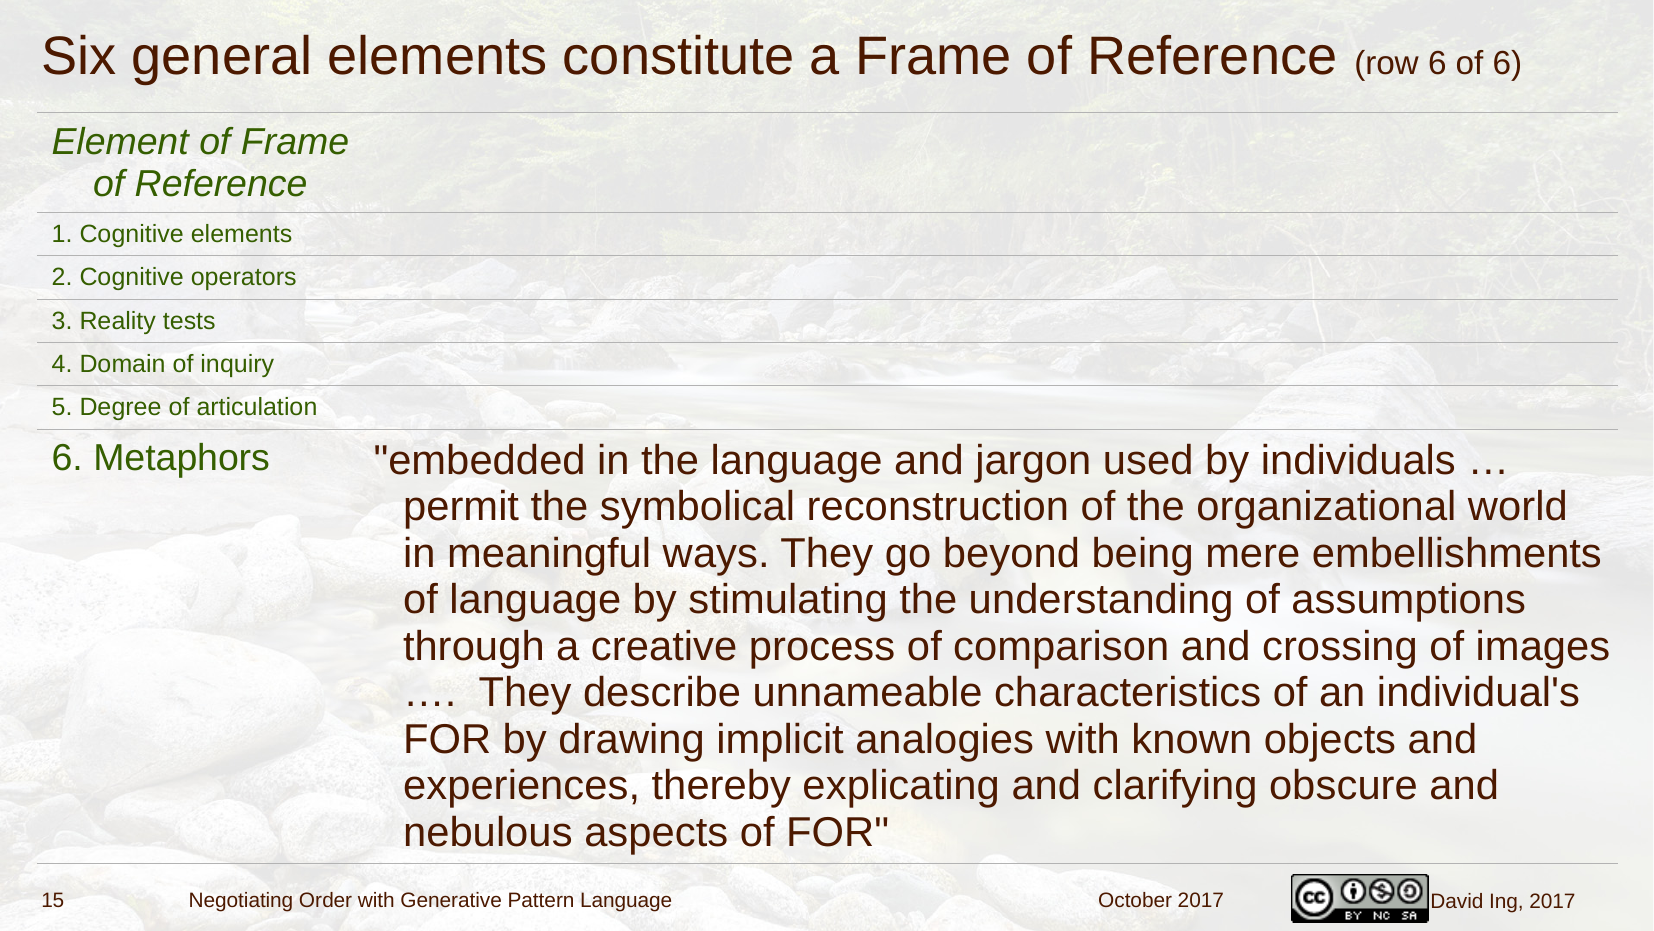

# Six general elements constitute a Frame of Reference (row 6 of 6)
| Element of Frame of Reference | |
| --- | --- |
| 1. Cognitive elements | |
| 2. Cognitive operators | |
| 3. Reality tests | |
| 4. Domain of inquiry | |
| 5. Degree of articulation | |
| 6. Metaphors | "embedded in the language and jargon used by individuals … permit the symbolical reconstruction of the organizational world in meaningful ways. They go beyond being mere embellishments of language by stimulating the understanding of assumptions through a creative process of comparison and crossing of images …. They describe unnameable characteristics of an individual's FOR by drawing implicit analogies with known objects and experiences, thereby explicating and clarifying obscure and nebulous aspects of FOR" |
Negotiating Order with Generative Pattern Language
October 2017
15